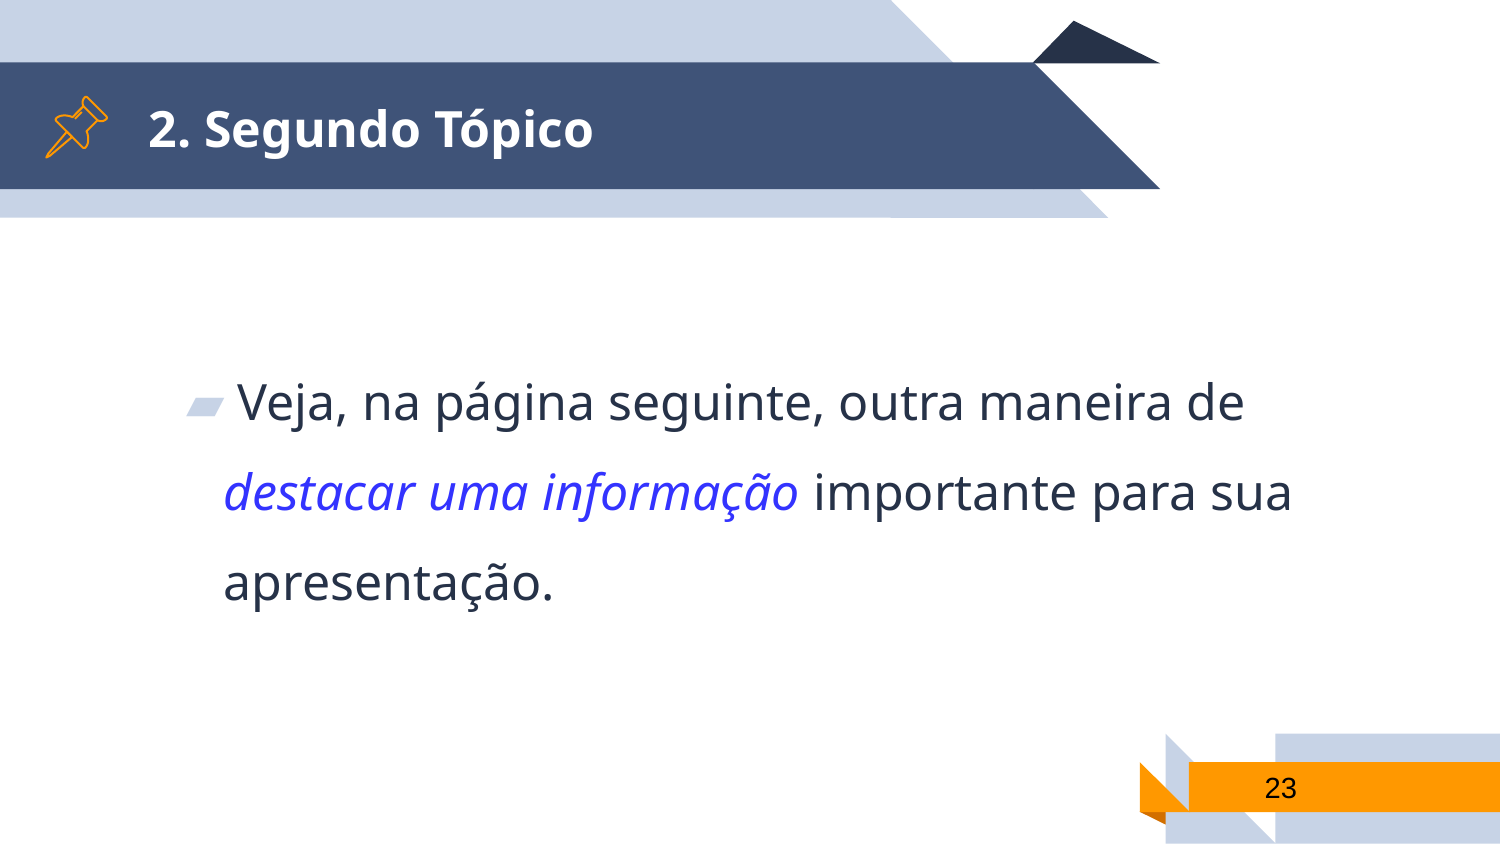

# 2. Segundo Tópico
 Veja, na página seguinte, outra maneira de destacar uma informação importante para sua apresentação.